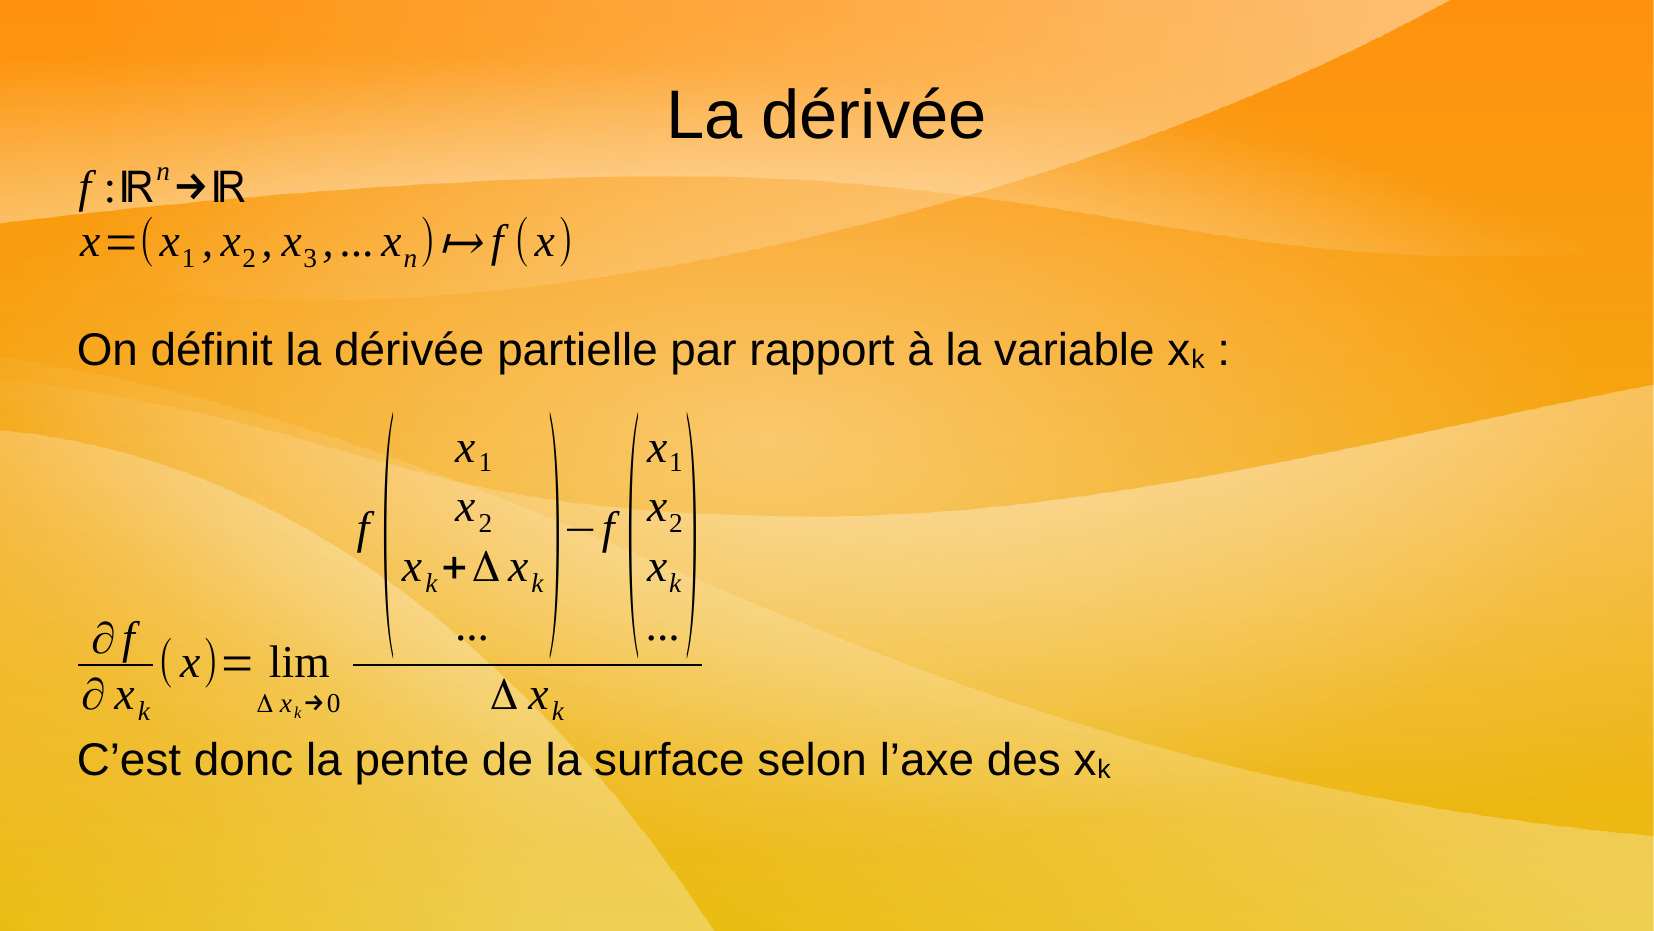

# La dérivée
On définit la dérivée partielle par rapport à la variable xk :
C’est donc la pente de la surface selon l’axe des xk